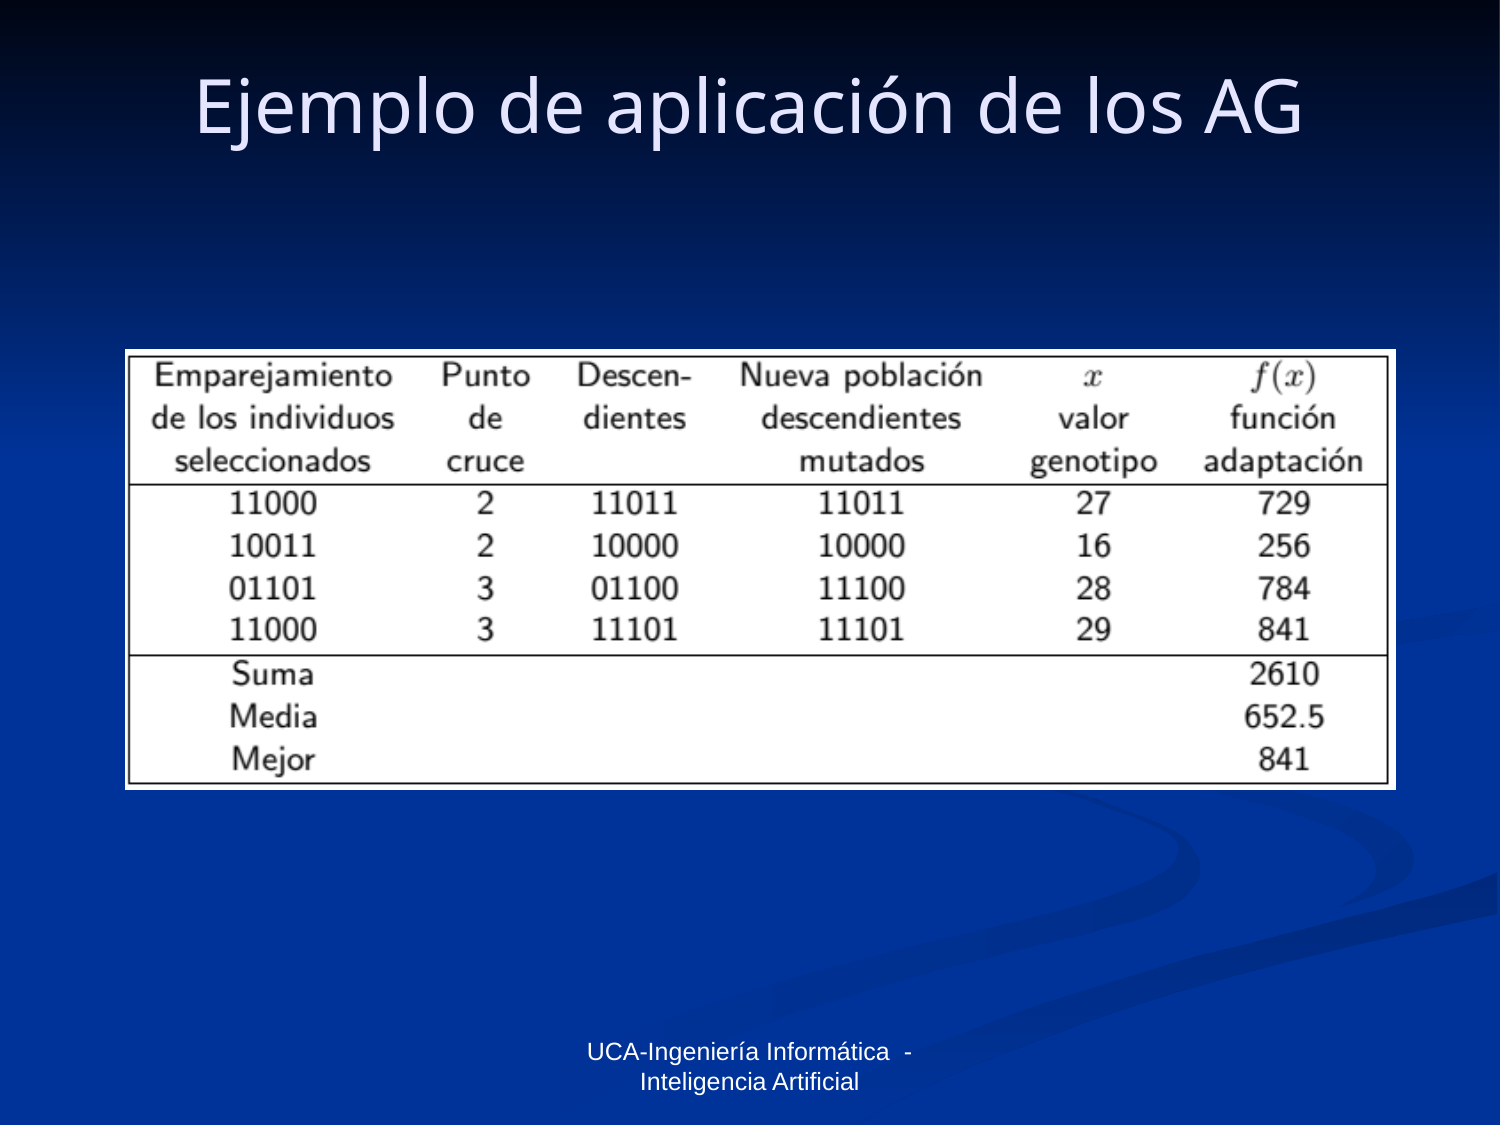

# Ejemplo de aplicación de los AG
UCA-Ingeniería Informática - Inteligencia Artificial